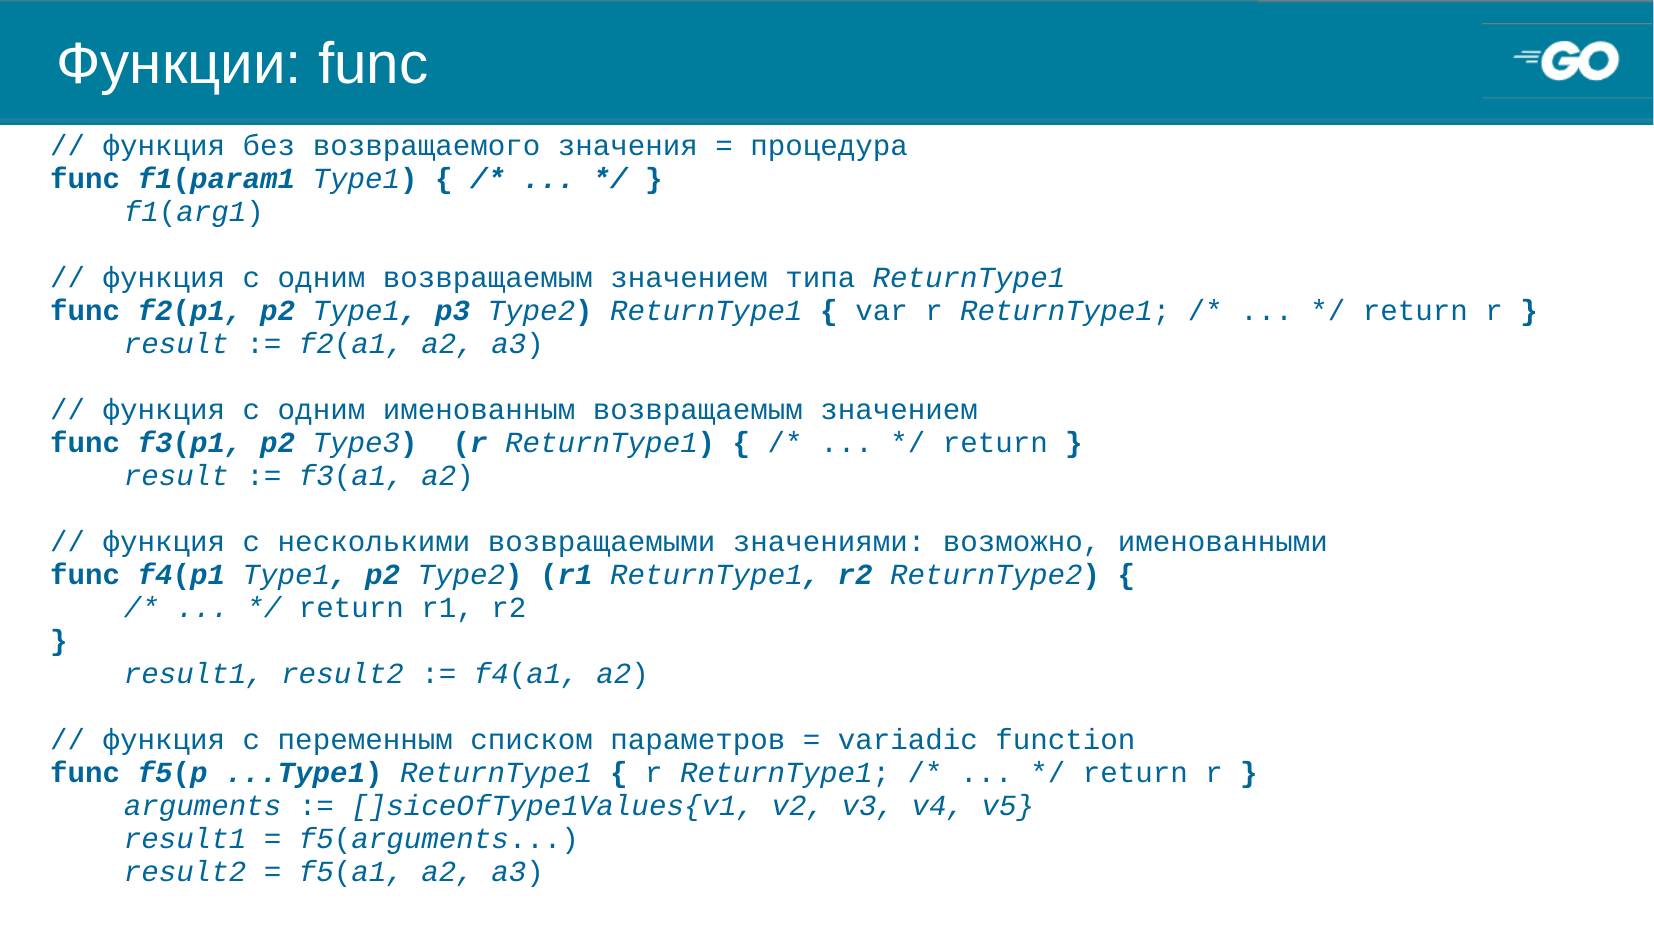

Функции: func
// функция без возвращаемого значения = процедура
func f1(param1 Type1) { /* ... */ }
	f1(arg1)
// функция с одним возвращаемым значением типа ReturnType1
func f2(p1, p2 Type1, p3 Type2) ReturnType1 { var r ReturnType1; /* ... */ return r }
	result := f2(a1, a2, a3)
// функция с одним именованным возвращаемым значением
func f3(p1, p2 Type3) (r ReturnType1) { /* ... */ return }
	result := f3(a1, a2)
// функция с несколькими возвращаемыми значениями: возможно, именованными
func f4(p1 Type1, p2 Type2) (r1 ReturnType1, r2 ReturnType2) {
	/* ... */ return r1, r2
}
	result1, result2 := f4(a1, a2)
// функция с переменным списком параметров = variadic function
func f5(p ...Type1) ReturnType1 { r ReturnType1; /* ... */ return r }
	arguments := []siceOfType1Values{v1, v2, v3, v4, v5}
	result1 = f5(arguments...)
	result2 = f5(a1, a2, a3)